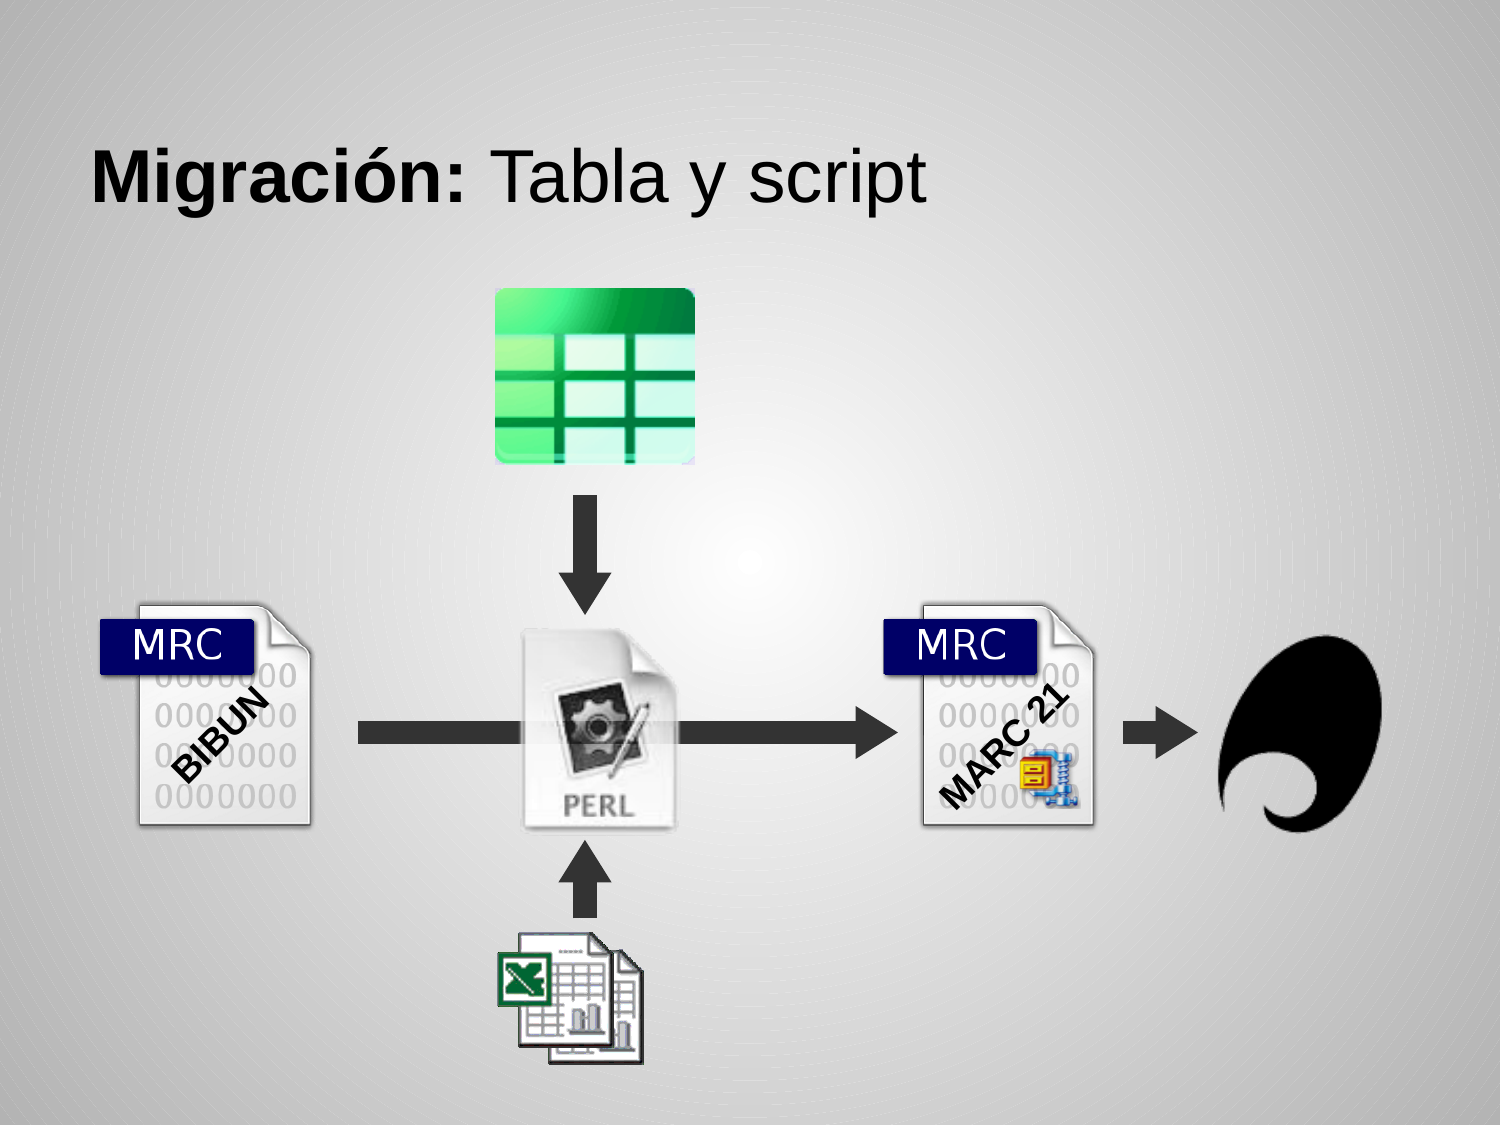

# Migración: Tabla y script
BIBUN
MARC 21